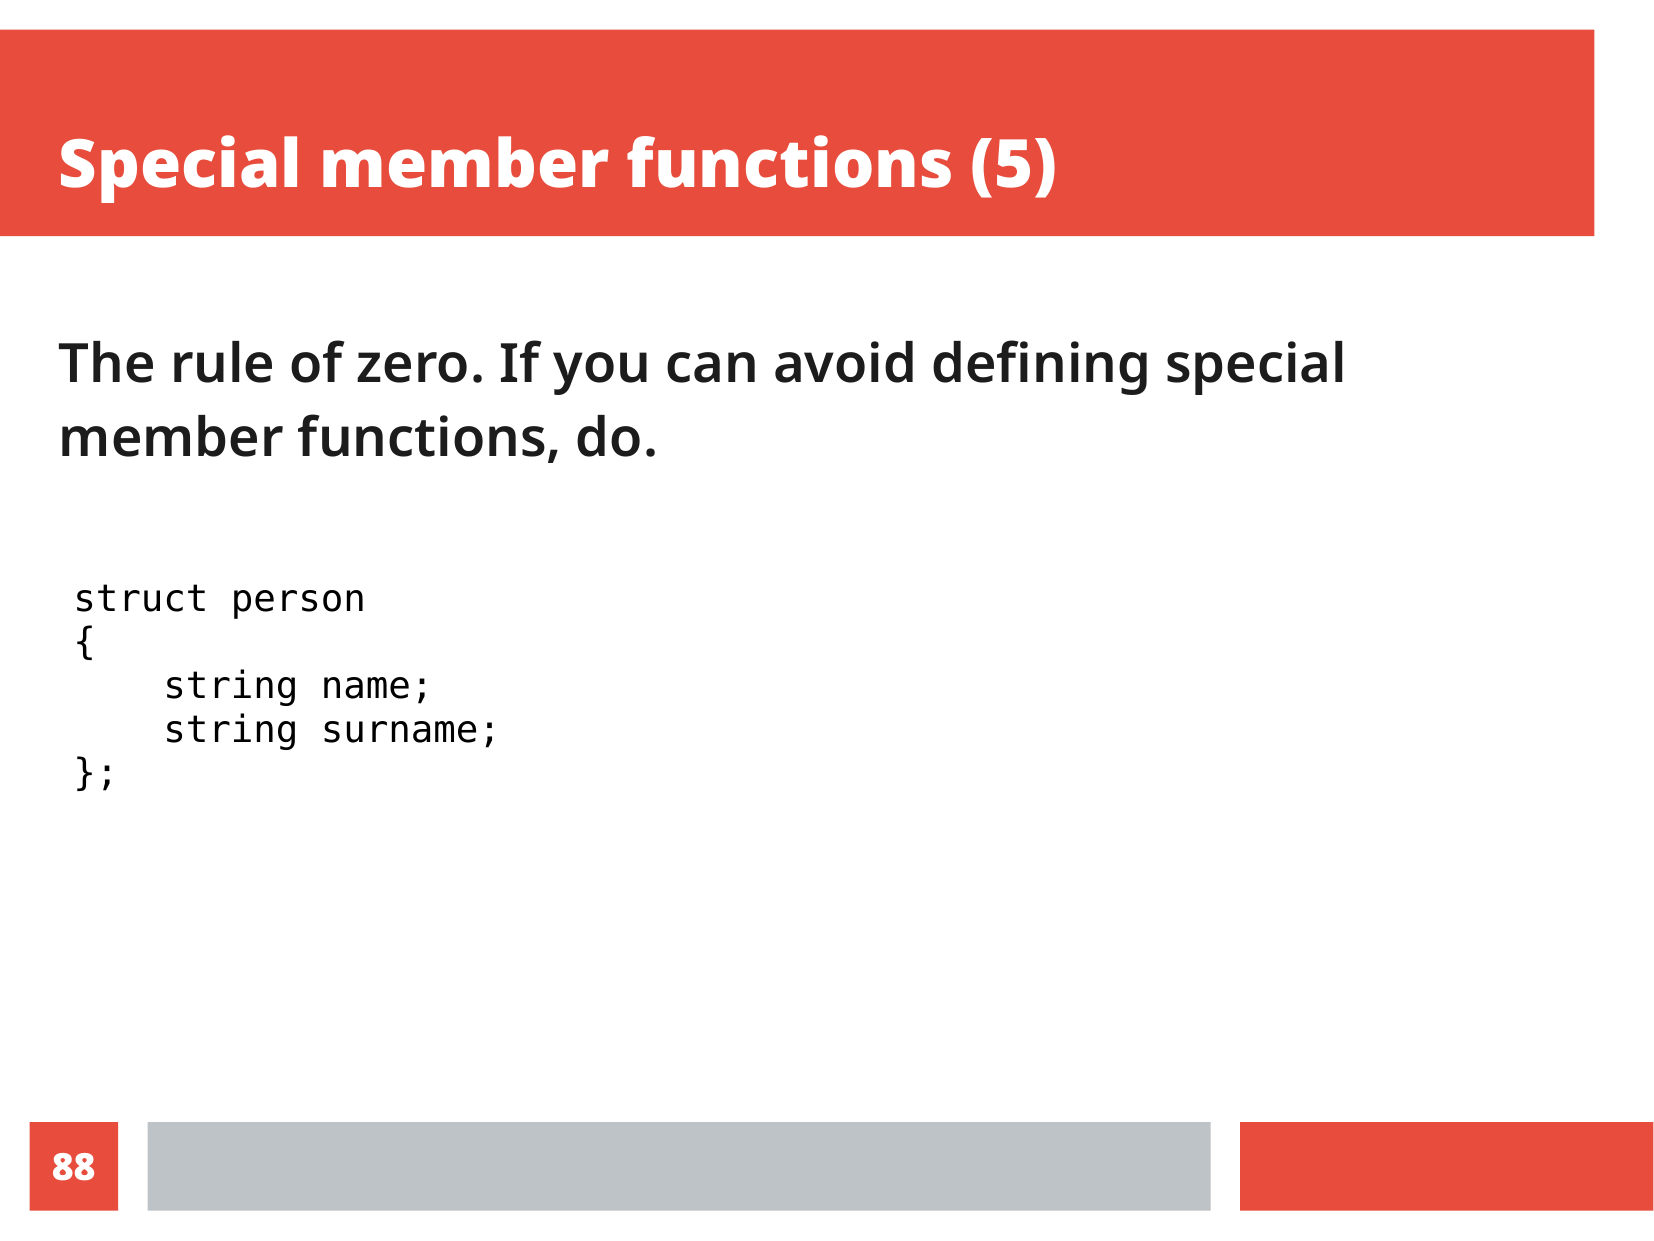

# Special member functions (5)
The rule of zero. If you can avoid defining special member functions, do.
struct person
{
 string name;
 string surname;
};
88